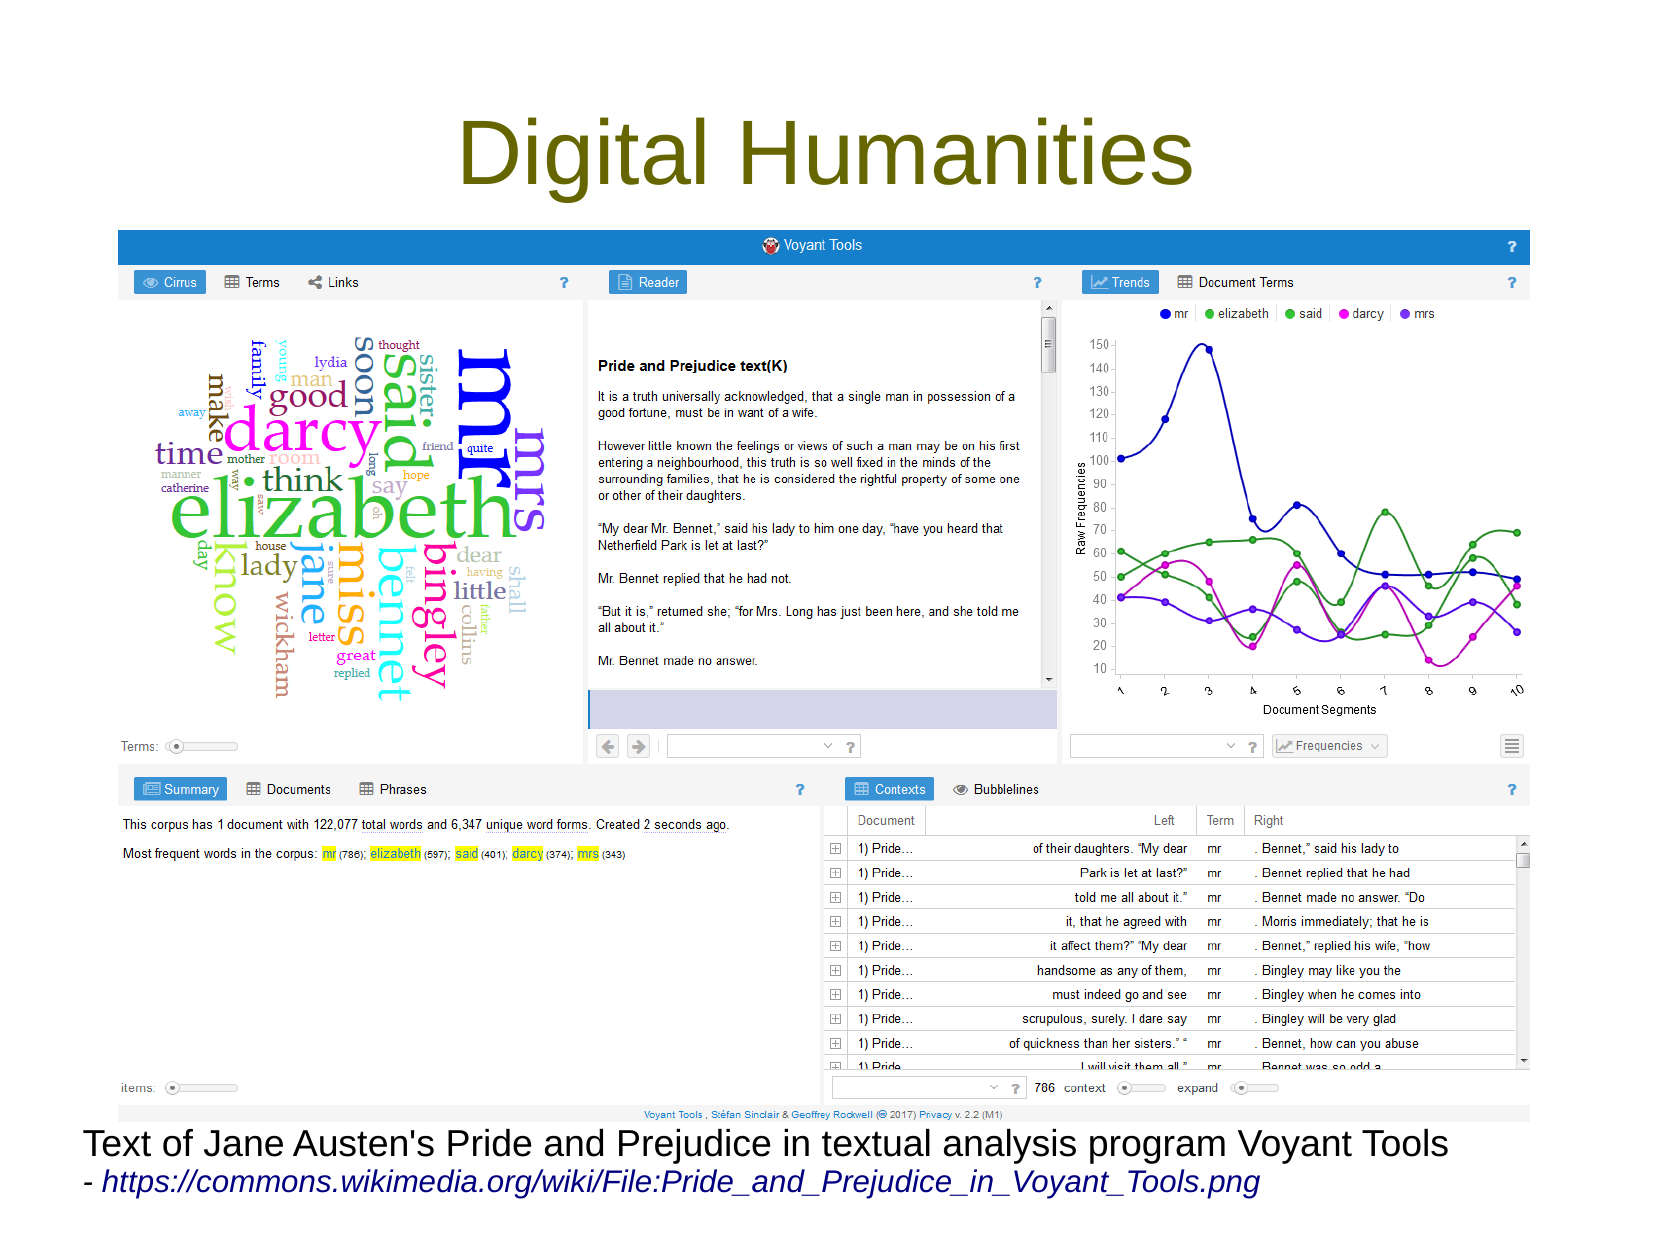

# Digital Humanities
Text of Jane Austen's Pride and Prejudice in textual analysis program Voyant Tools
- https://commons.wikimedia.org/wiki/File:Pride_and_Prejudice_in_Voyant_Tools.png